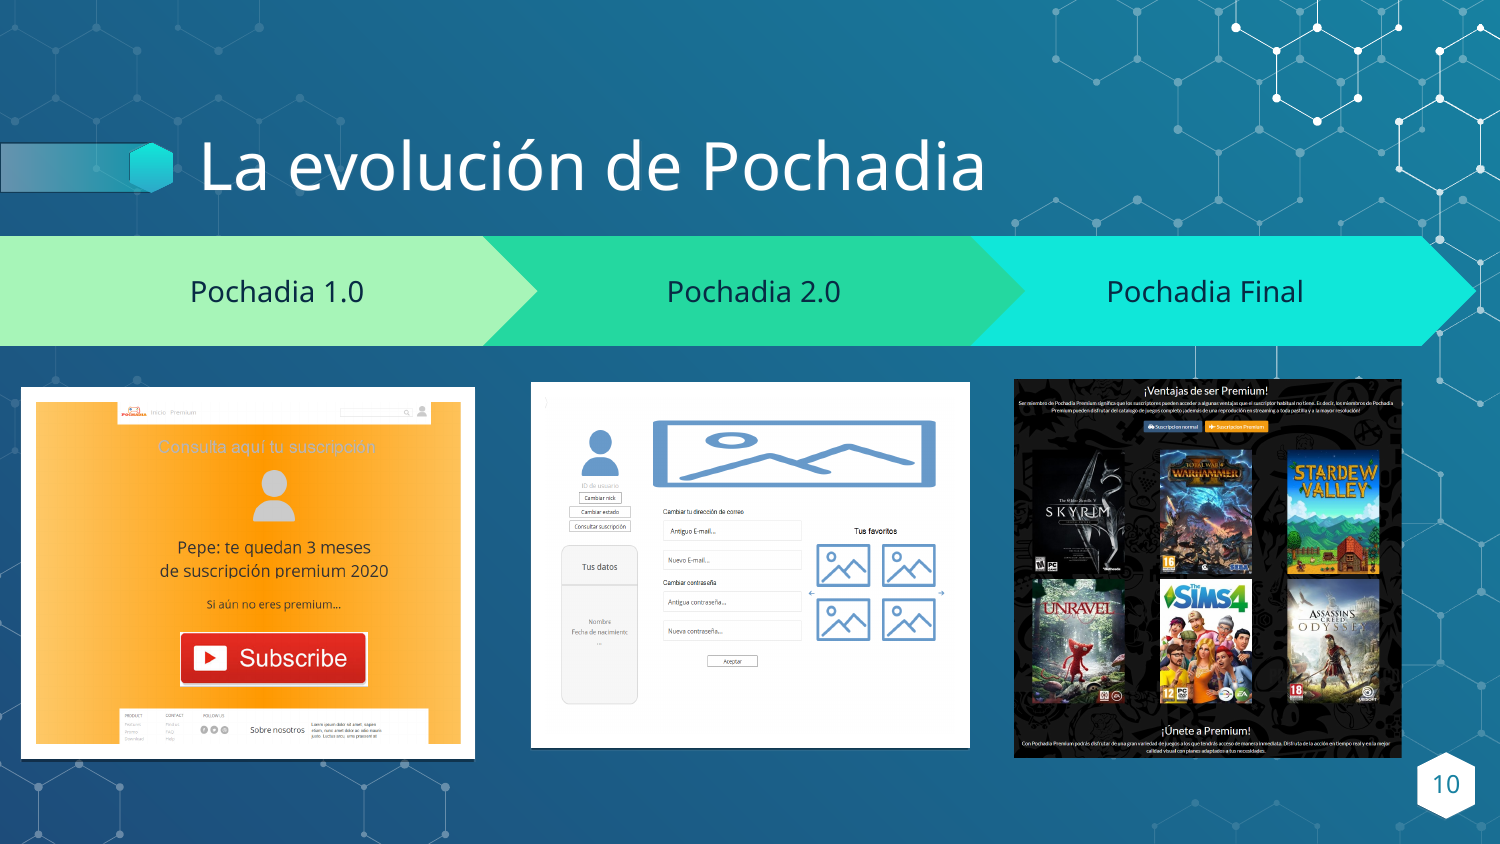

# La evolución de Pochadia
Pochadia 2.0
Pochadia 1.0
Pochadia Final